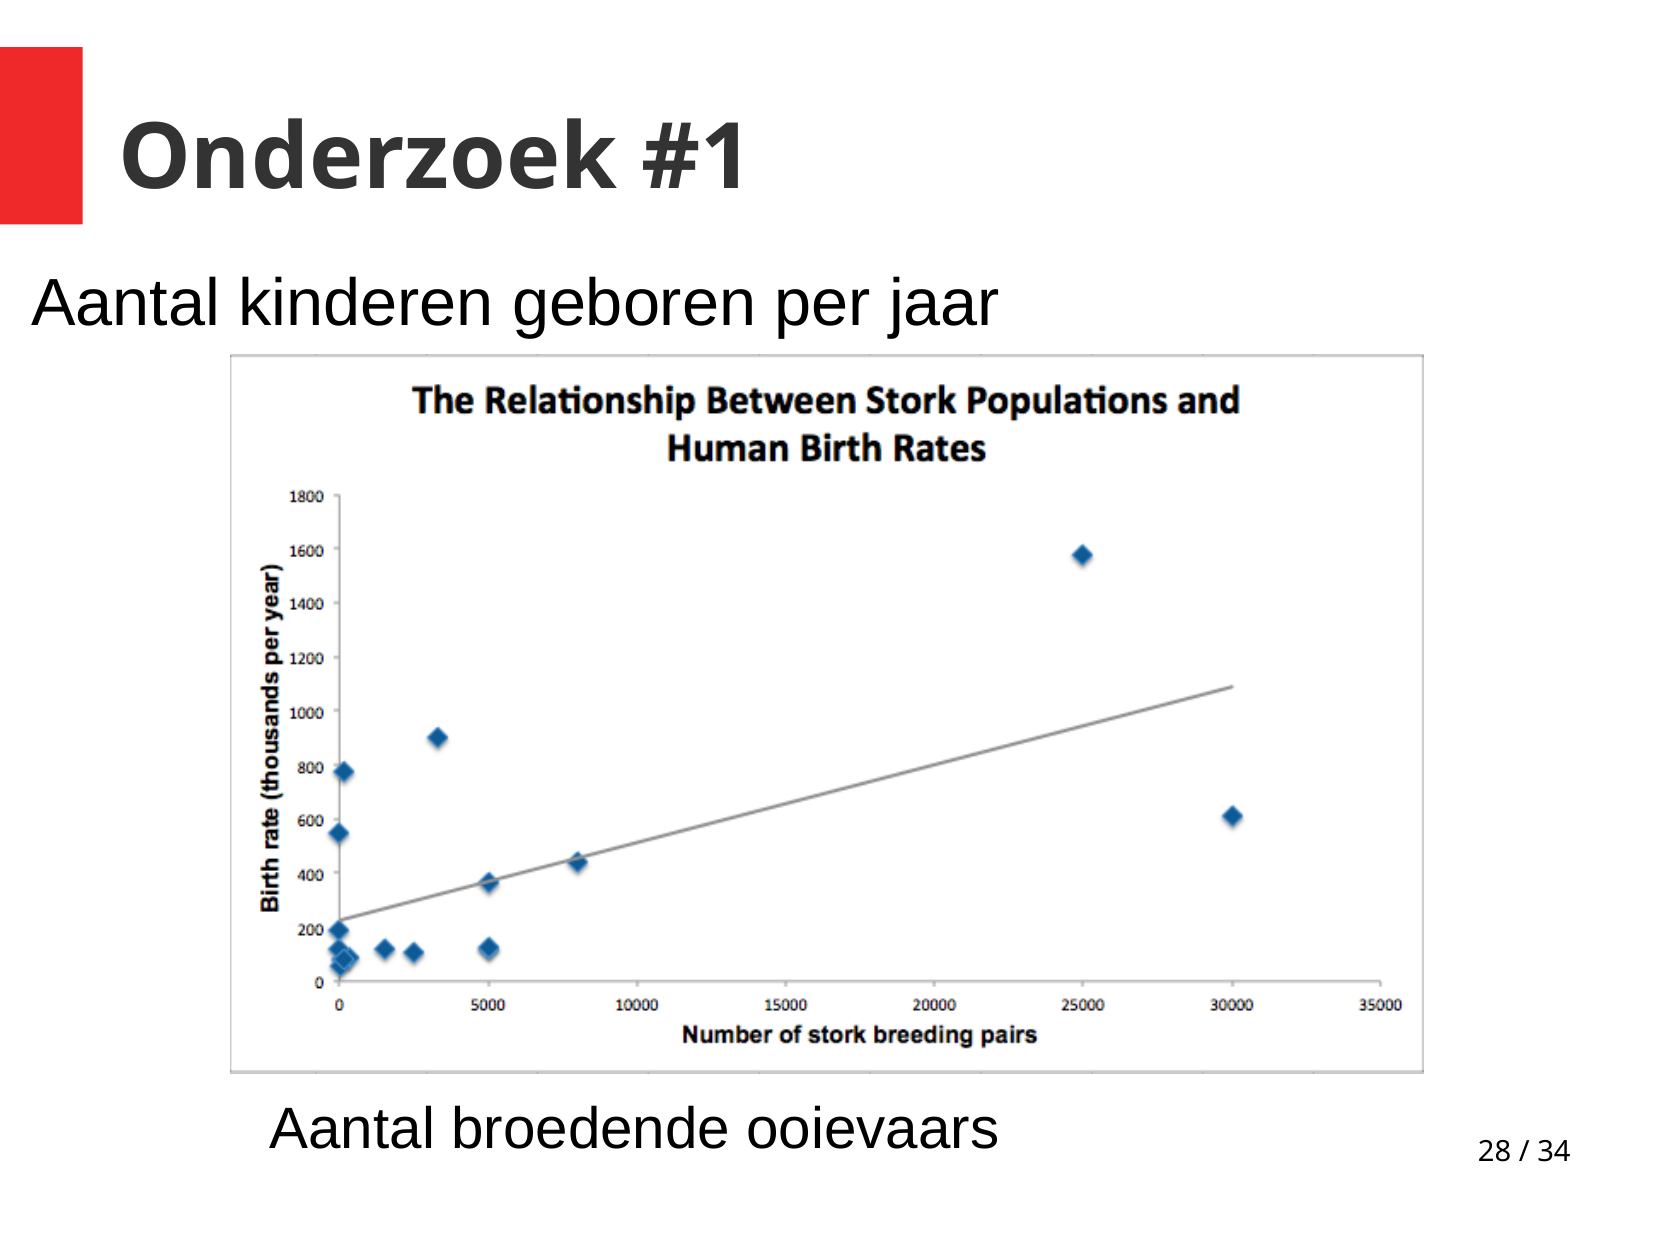

# Onderzoek #1
Aantal kinderen geboren per jaar
Aantal broedende ooievaars
28